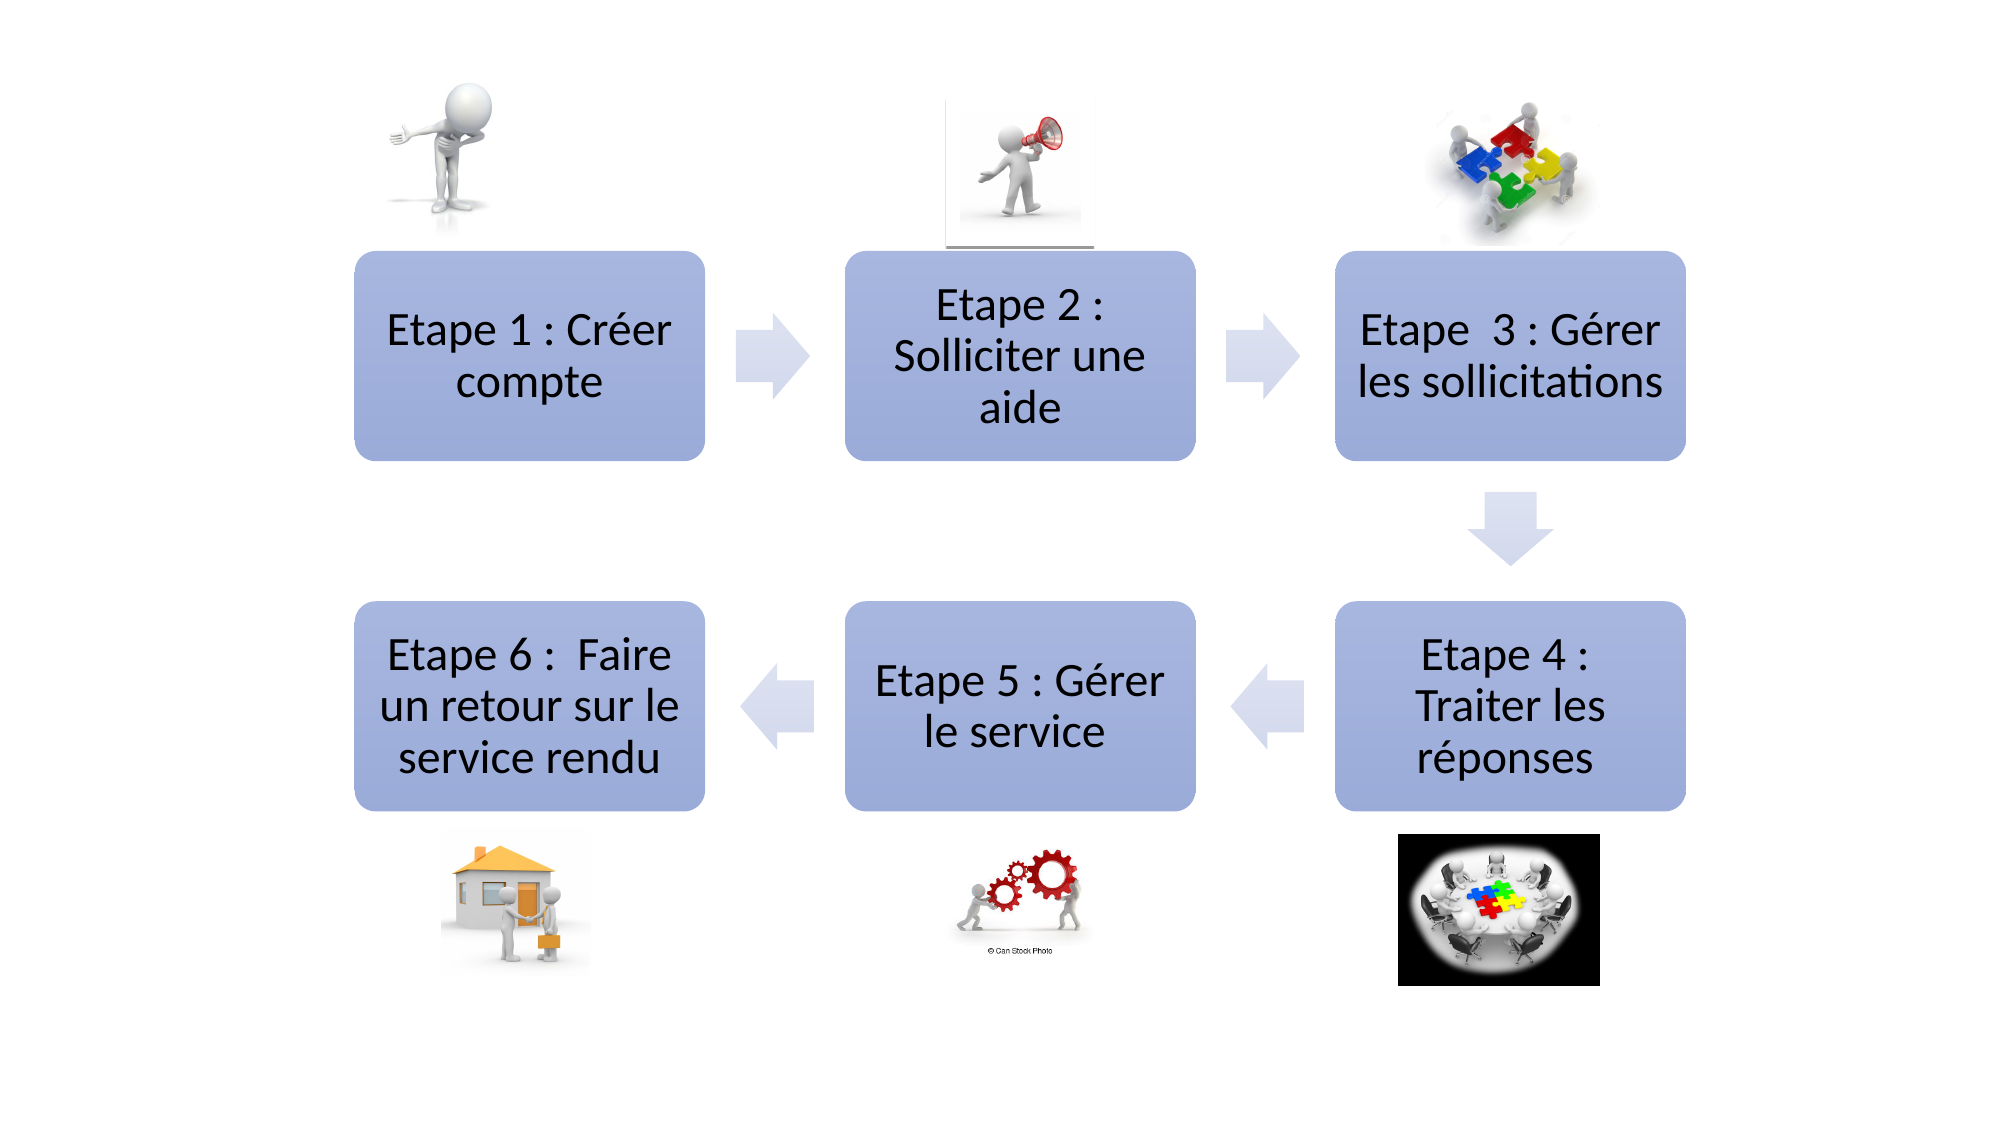

Etape 1 : Créer compte
Etape 2 : Solliciter une aide
Etape 3 : Gérer les sollicitations
Etape 6 : Faire un retour sur le service rendu
Etape 5 : Gérer le service
Etape 4 : Traiter les réponses